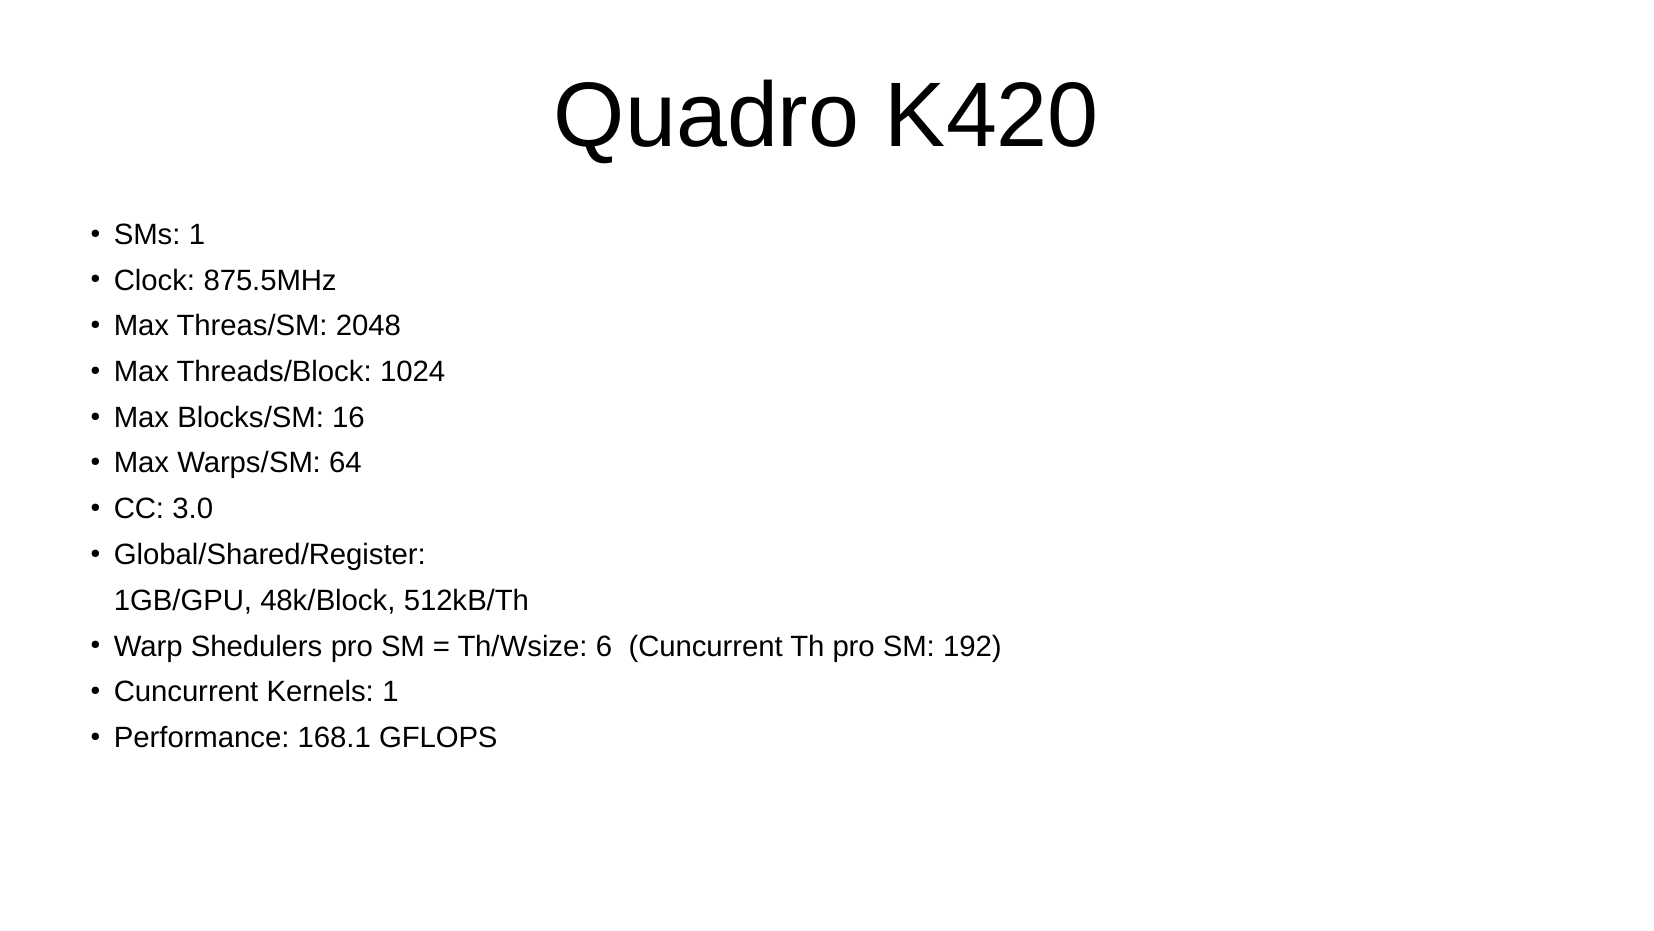

# Quadro K420
SMs: 1
Clock: 875.5MHz
Max Threas/SM: 2048
Max Threads/Block: 1024
Max Blocks/SM: 16
Max Warps/SM: 64
CC: 3.0
Global/Shared/Register:
1GB/GPU, 48k/Block, 512kB/Th
Warp Shedulers pro SM = Th/Wsize: 6 (Cuncurrent Th pro SM: 192)
Cuncurrent Kernels: 1
Performance: 168.1 GFLOPS